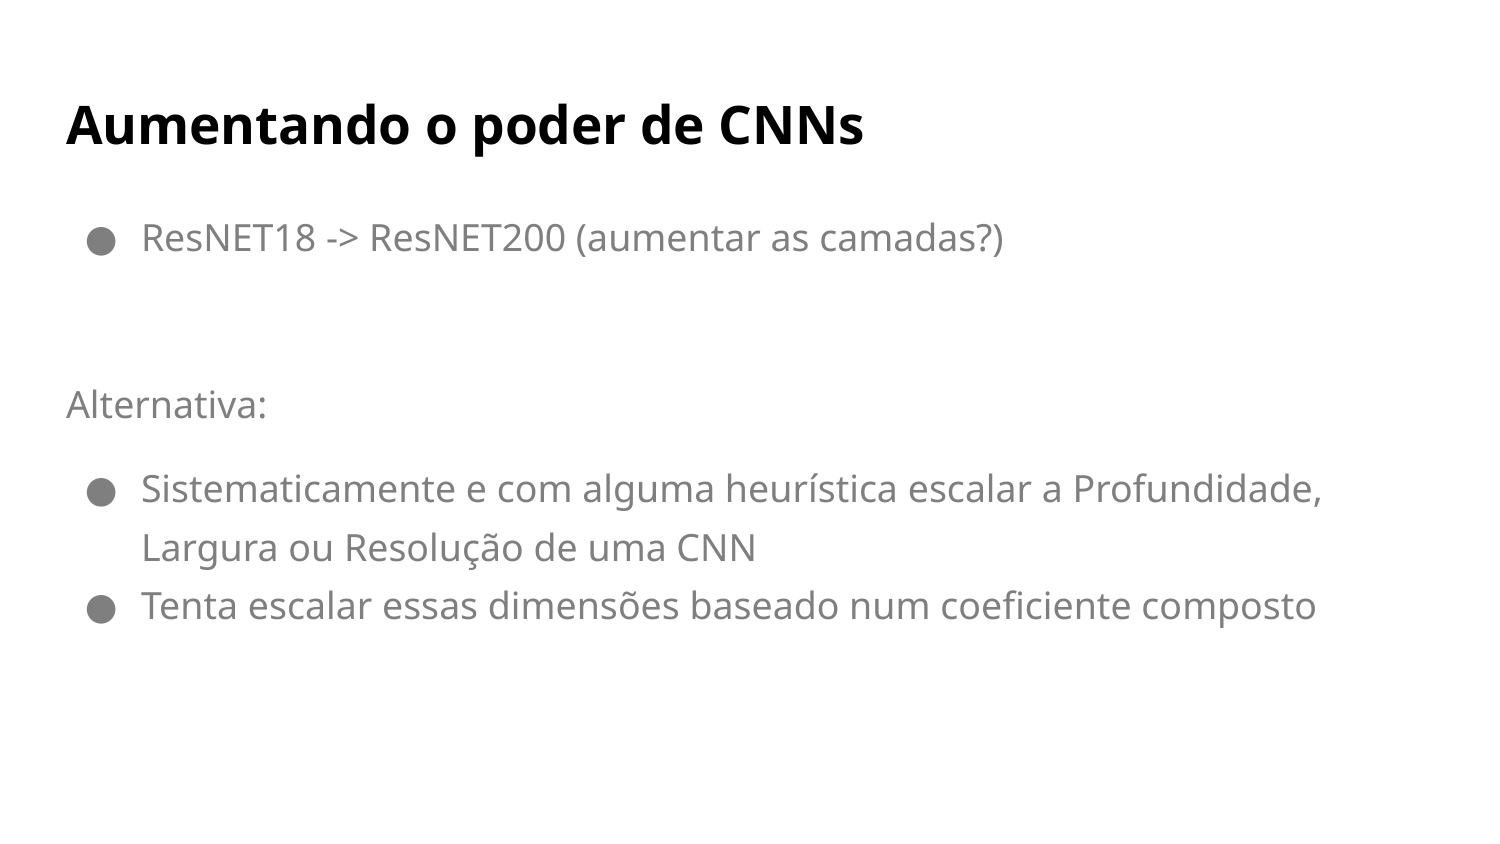

# Aumentando o poder de CNNs
ResNET18 -> ResNET200 (aumentar as camadas?)
Alternativa:
Sistematicamente e com alguma heurística escalar a Profundidade, Largura ou Resolução de uma CNN
Tenta escalar essas dimensões baseado num coeficiente composto